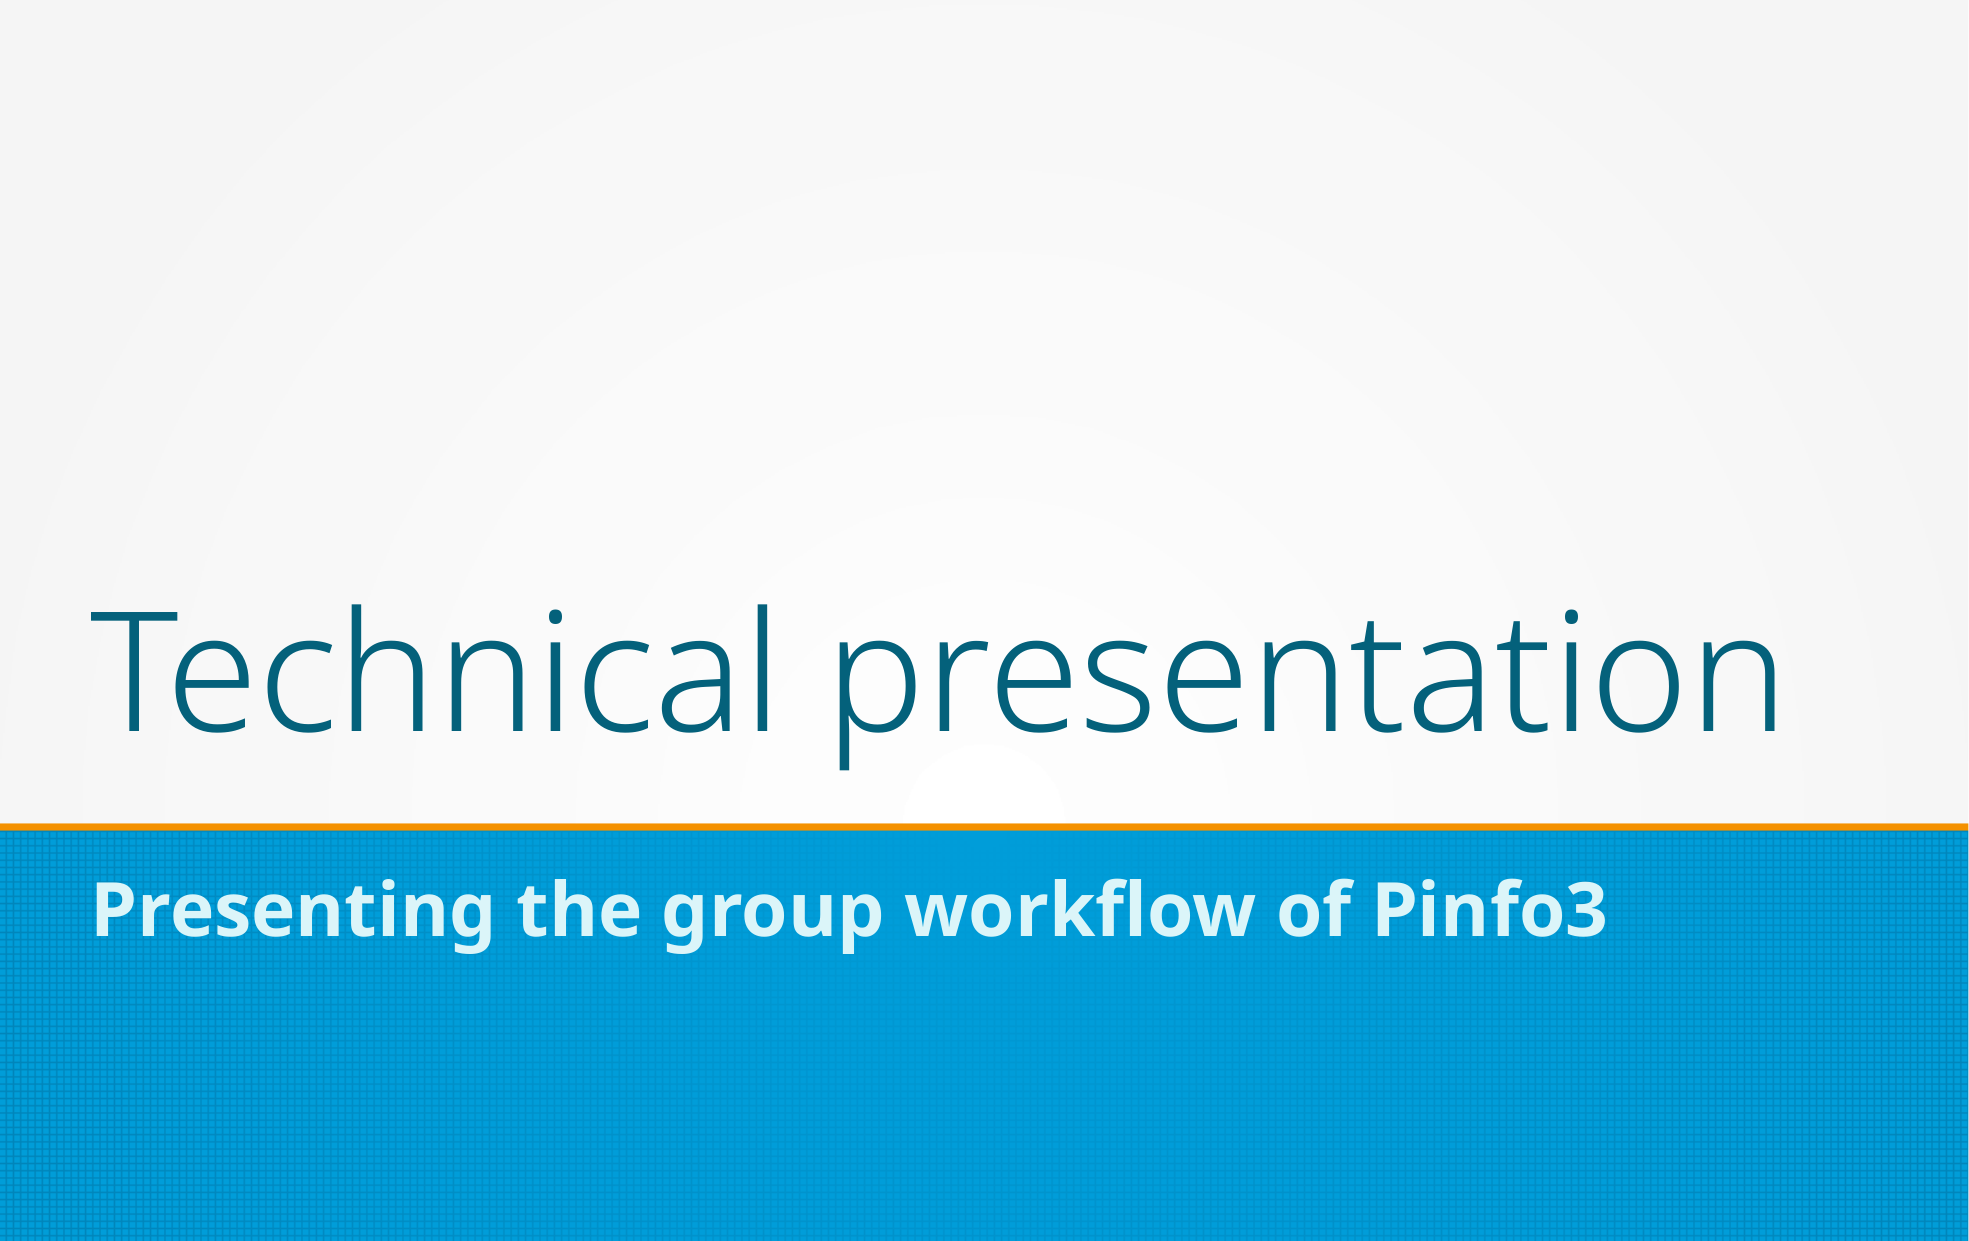

# Technical presentation
Presenting the group workflow of Pinfo3